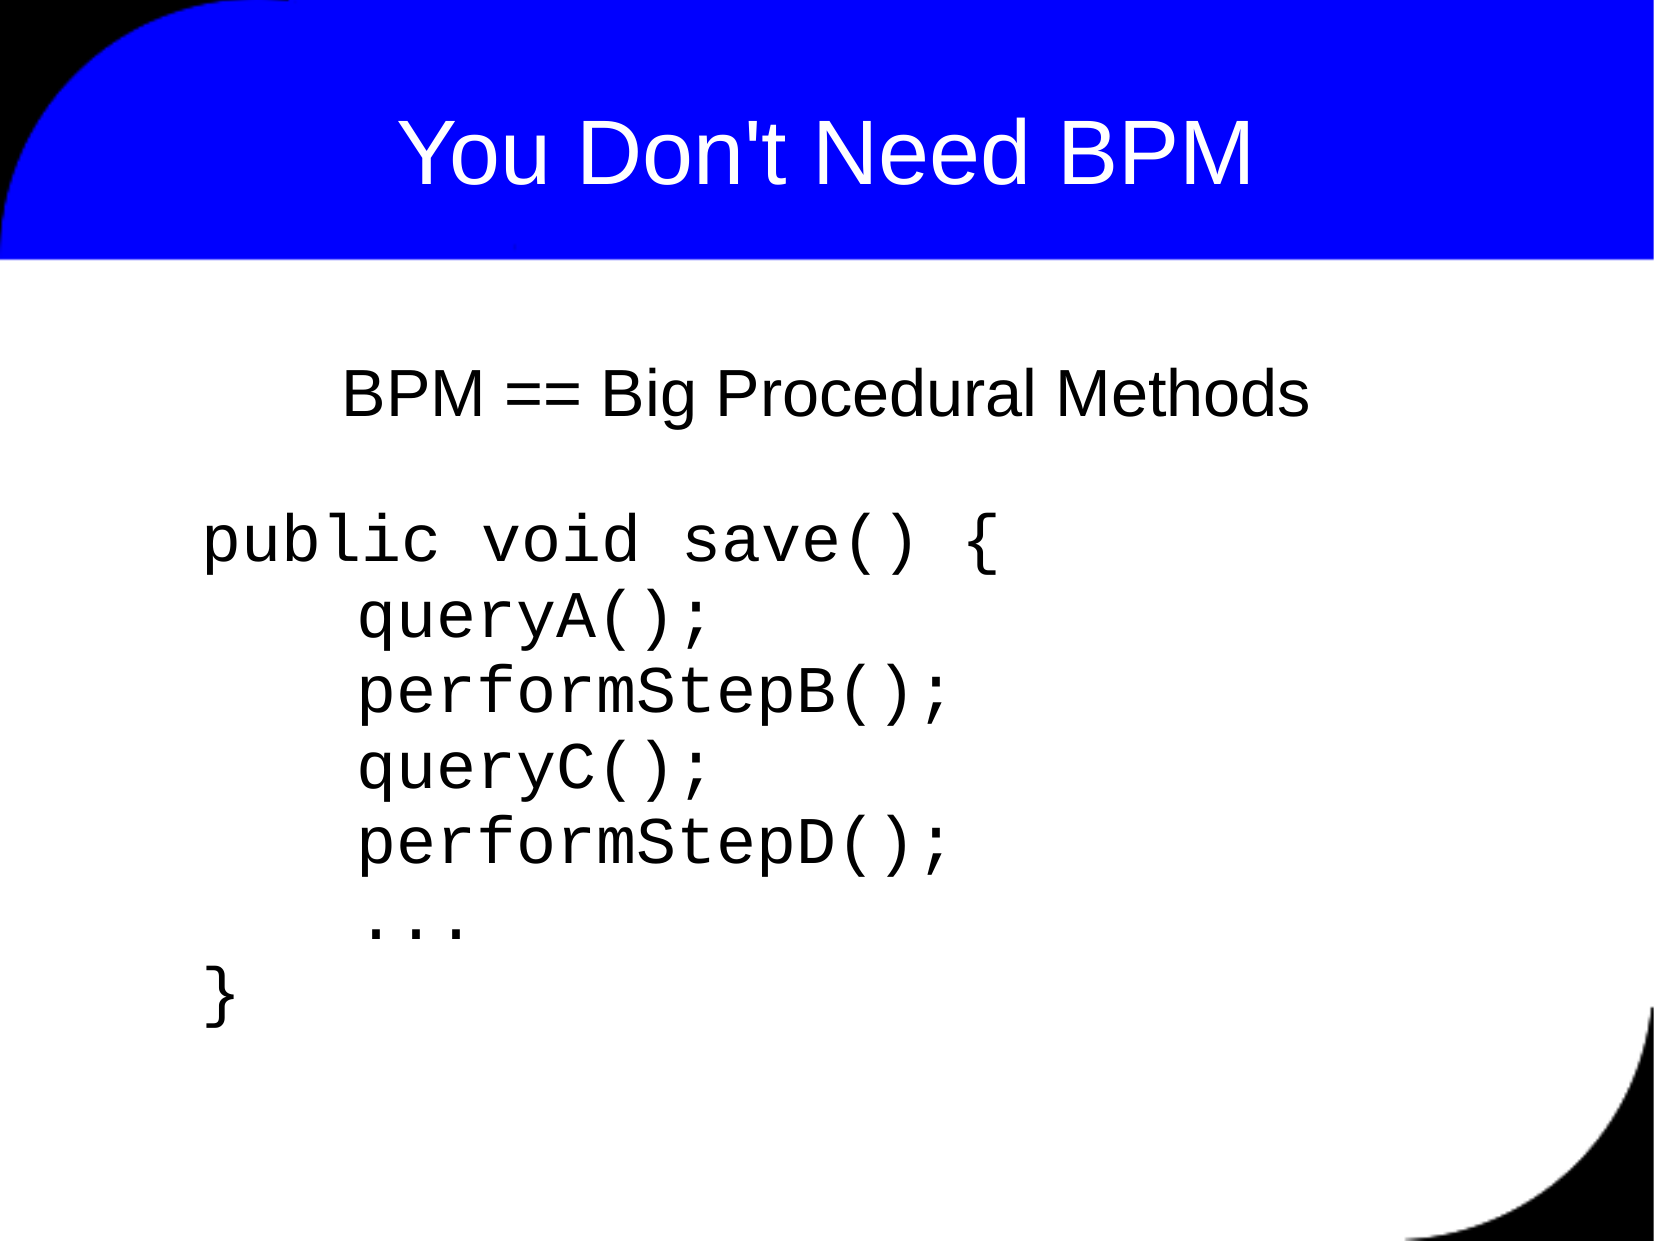

# You Don't Need BPM
BPM == Big Procedural Methods
public void save() {
	 queryA();
	 performStepB();
	 queryC();
	 performStepD();
	 ...
}